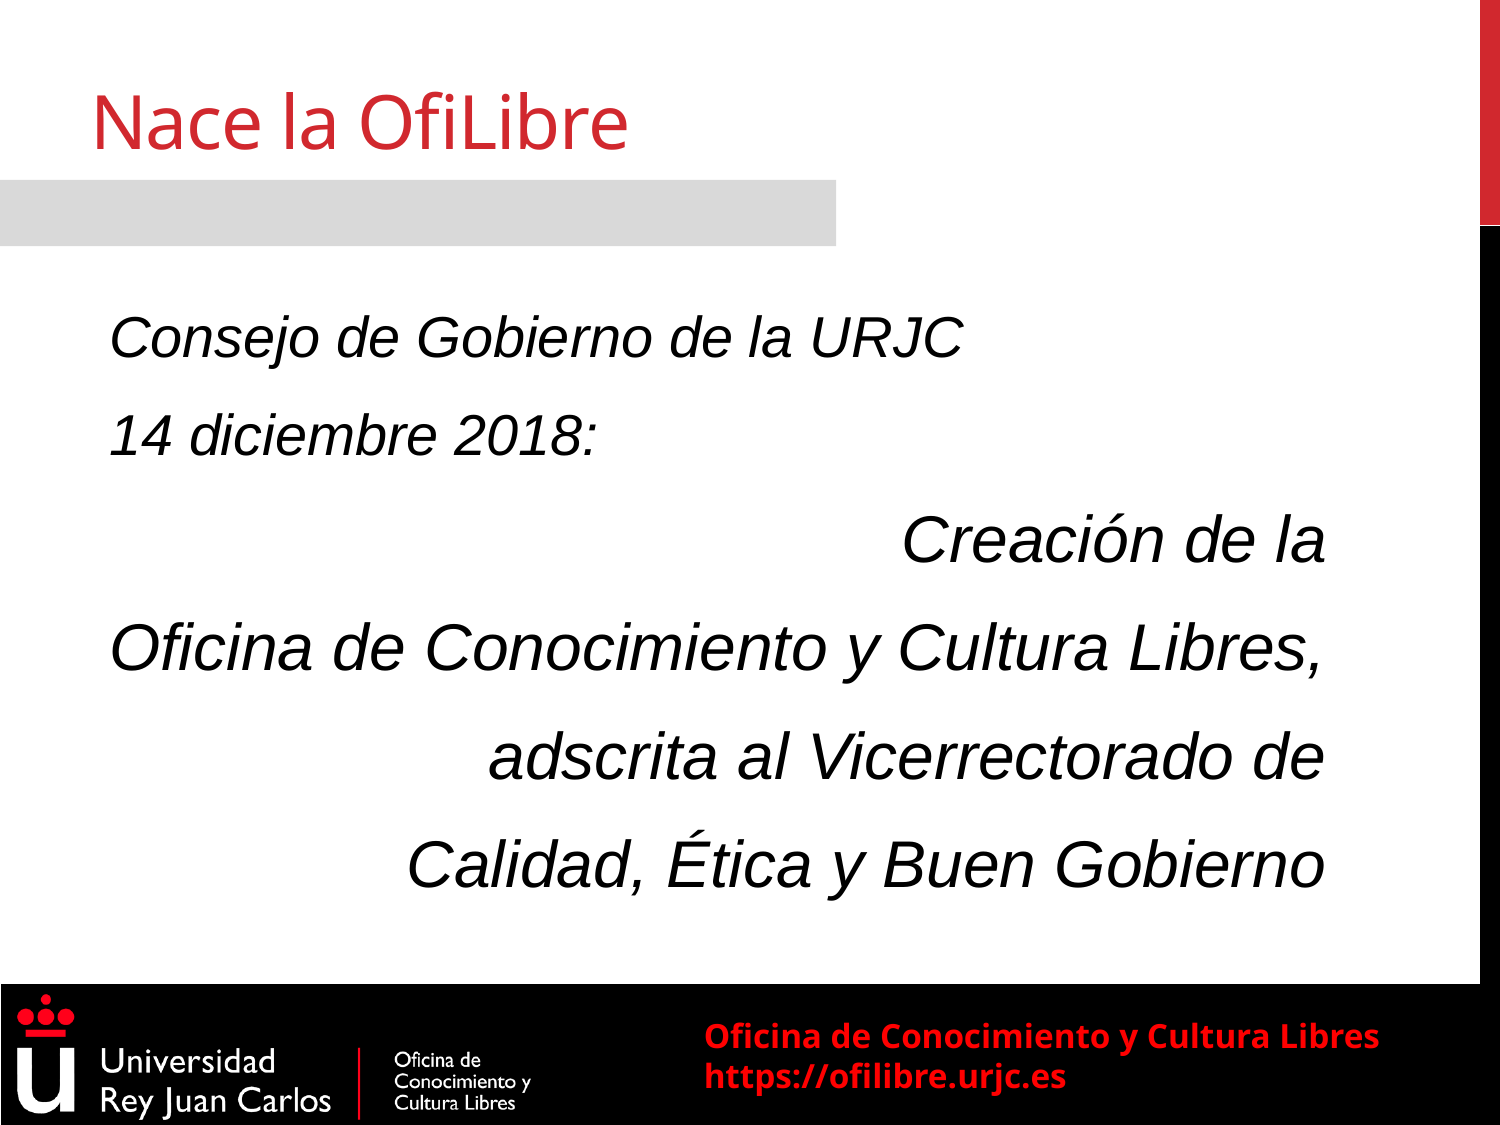

Nace la OfiLibre
# Consejo de Gobierno de la URJC
14 diciembre 2018:
Creación de la
Oficina de Conocimiento y Cultura Libres,
adscrita al Vicerrectorado de
Calidad, Ética y Buen Gobierno